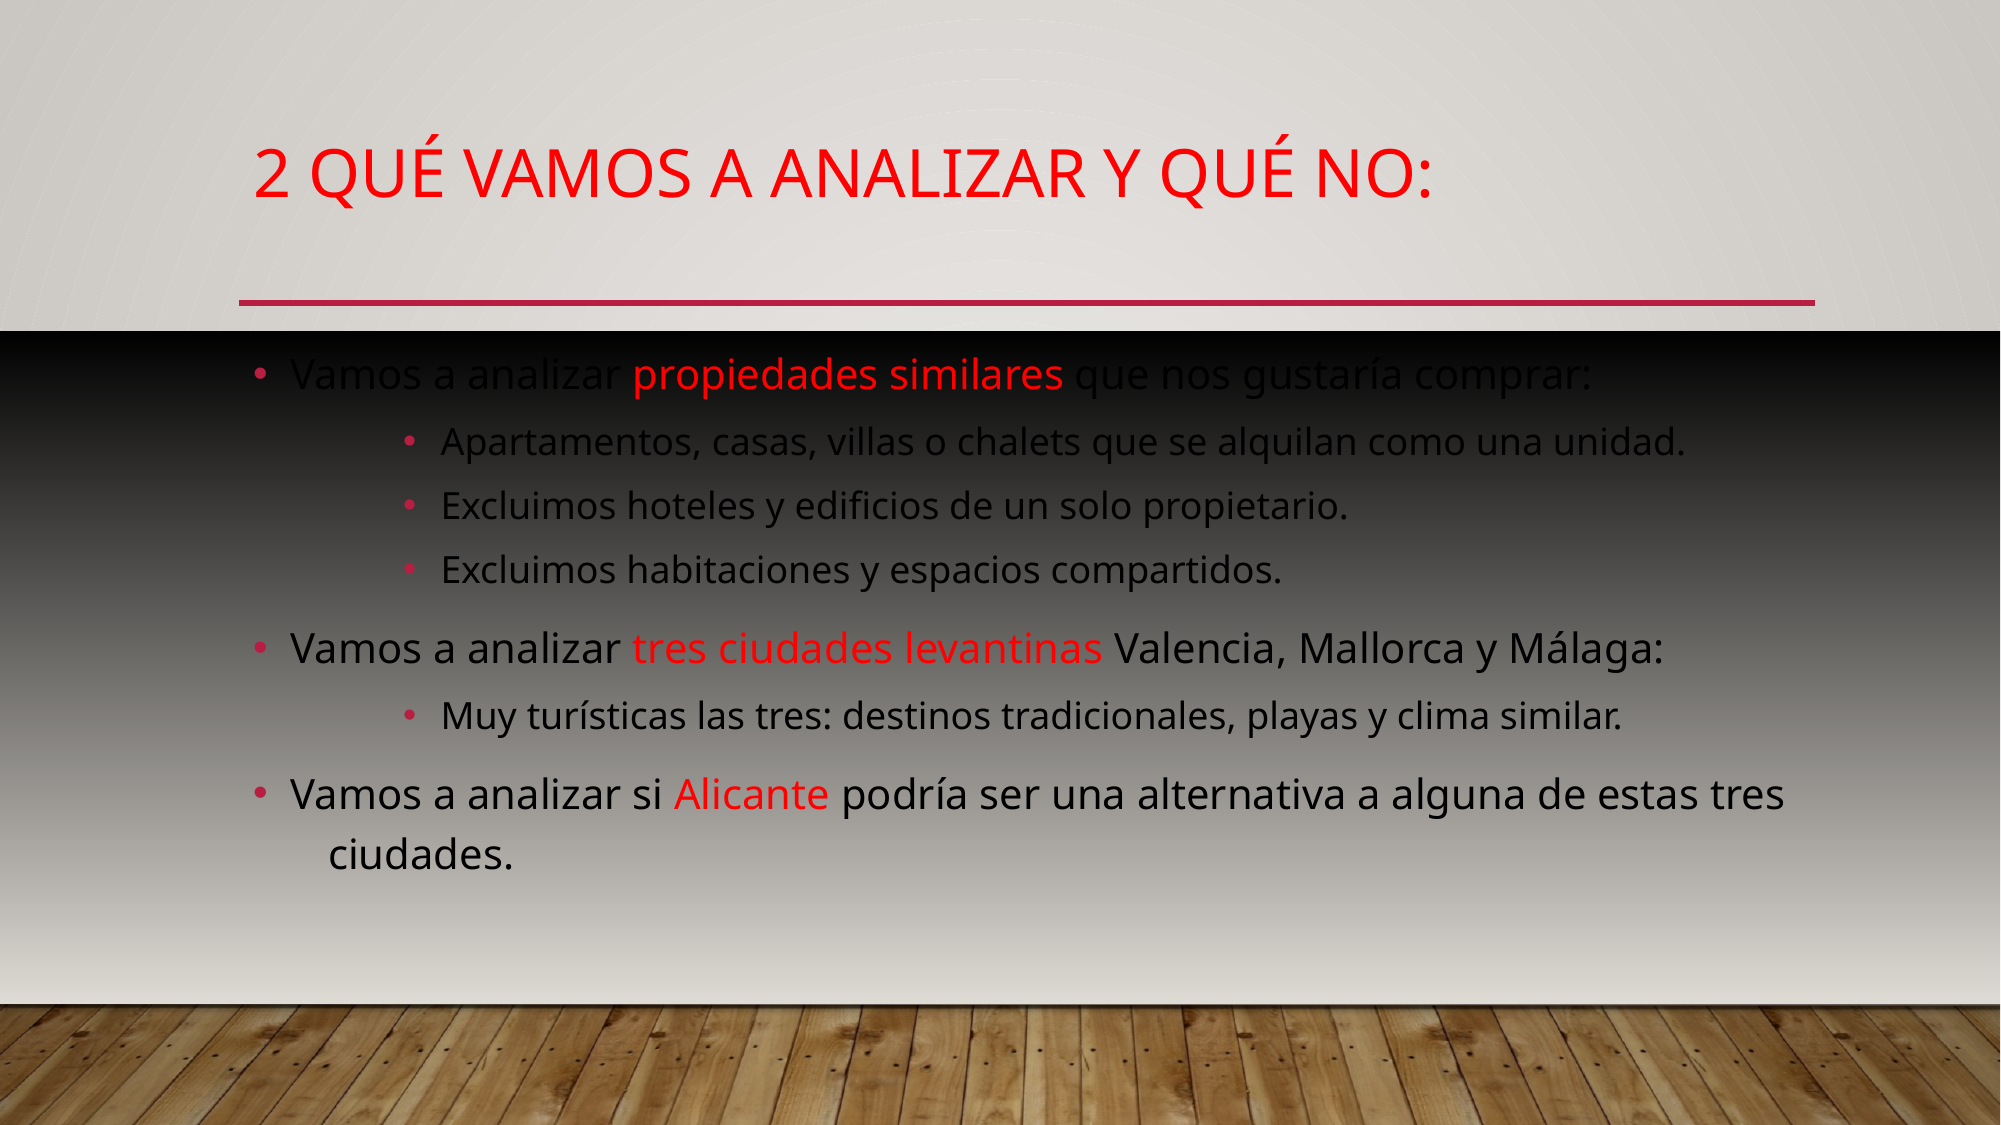

# 2 Qué vamos a analizar y qué no:
Vamos a analizar propiedades similares que nos gustaría comprar:
Apartamentos, casas, villas o chalets que se alquilan como una unidad.
Excluimos hoteles y edificios de un solo propietario.
Excluimos habitaciones y espacios compartidos.
Vamos a analizar tres ciudades levantinas Valencia, Mallorca y Málaga:
Muy turísticas las tres: destinos tradicionales, playas y clima similar.
Vamos a analizar si Alicante podría ser una alternativa a alguna de estas tres ciudades.